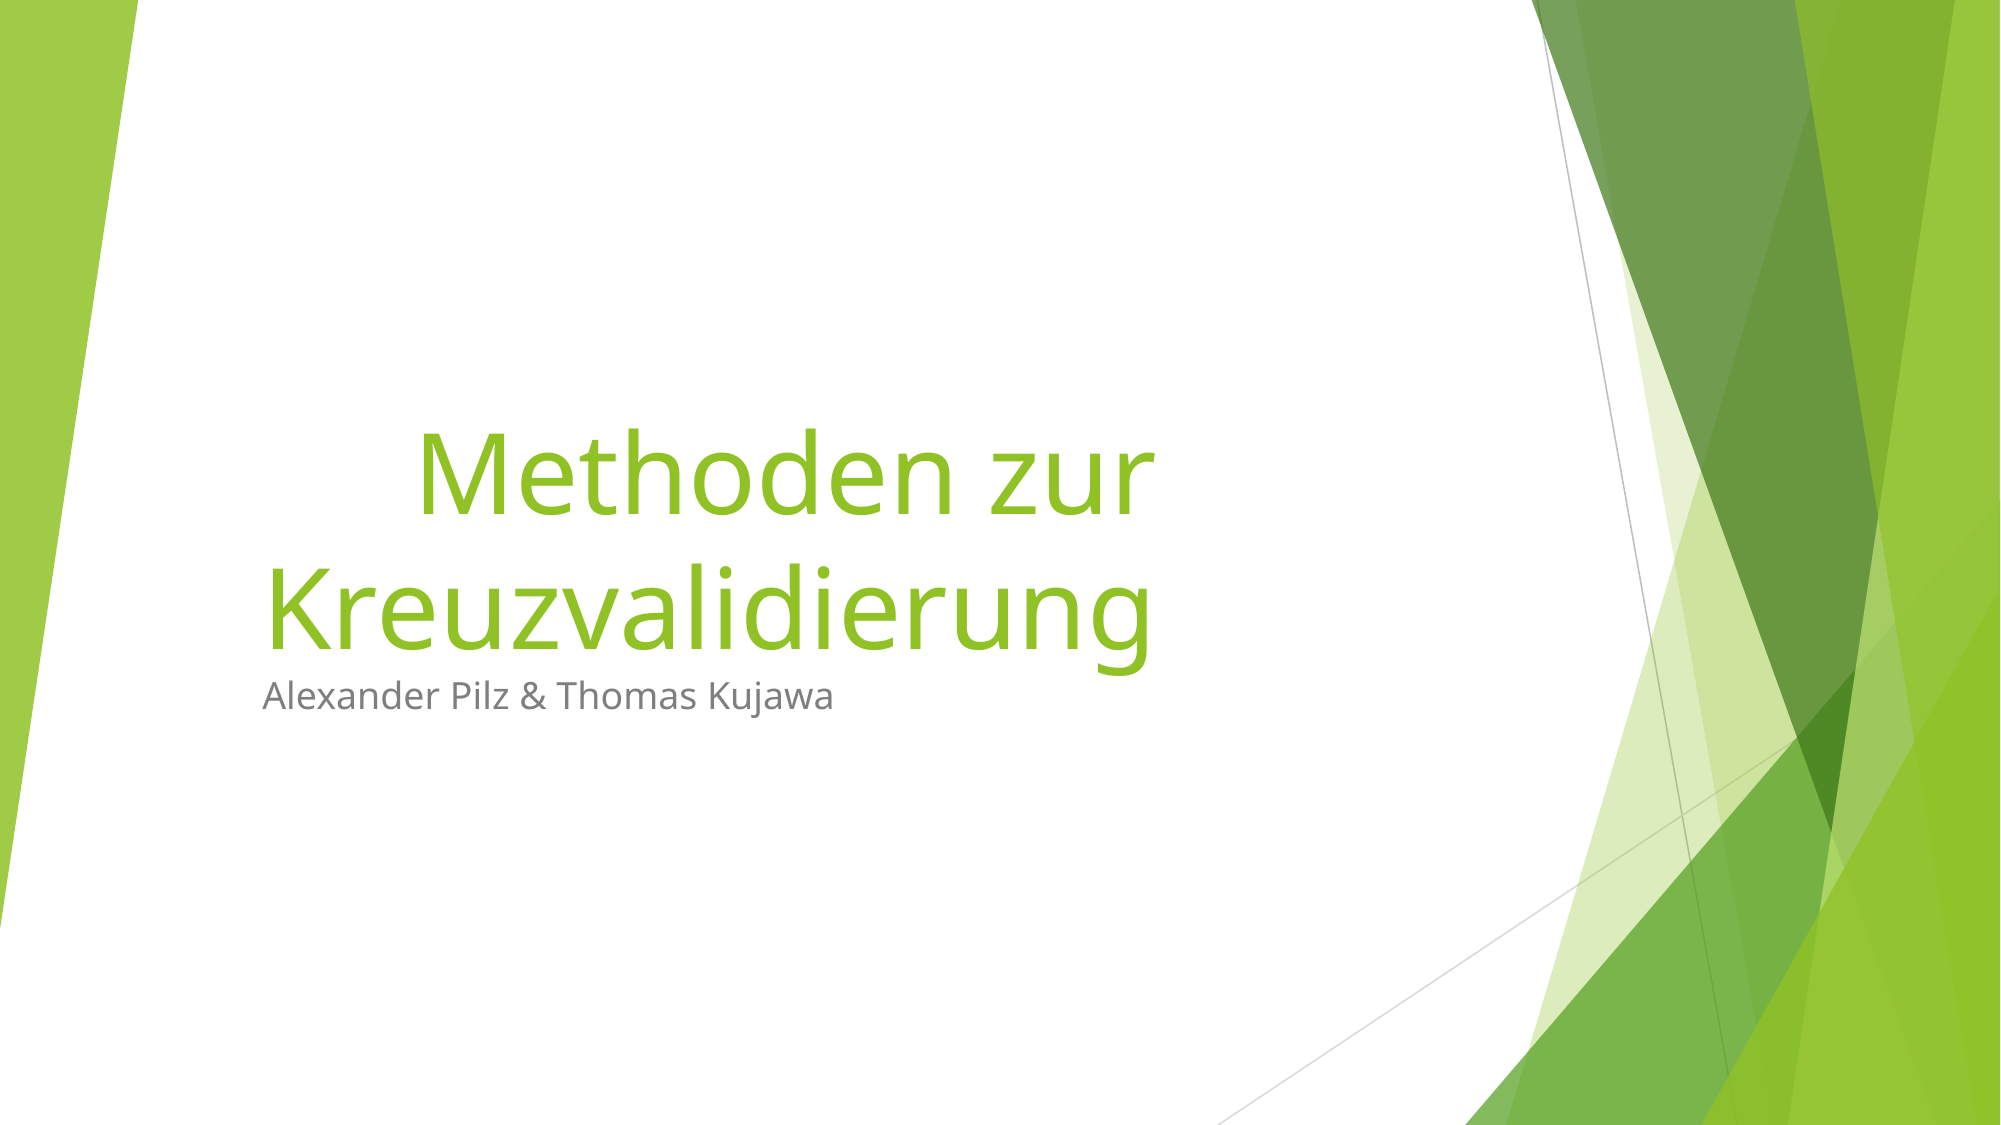

# Methoden zur Kreuzvalidierung
Alexander Pilz & Thomas Kujawa